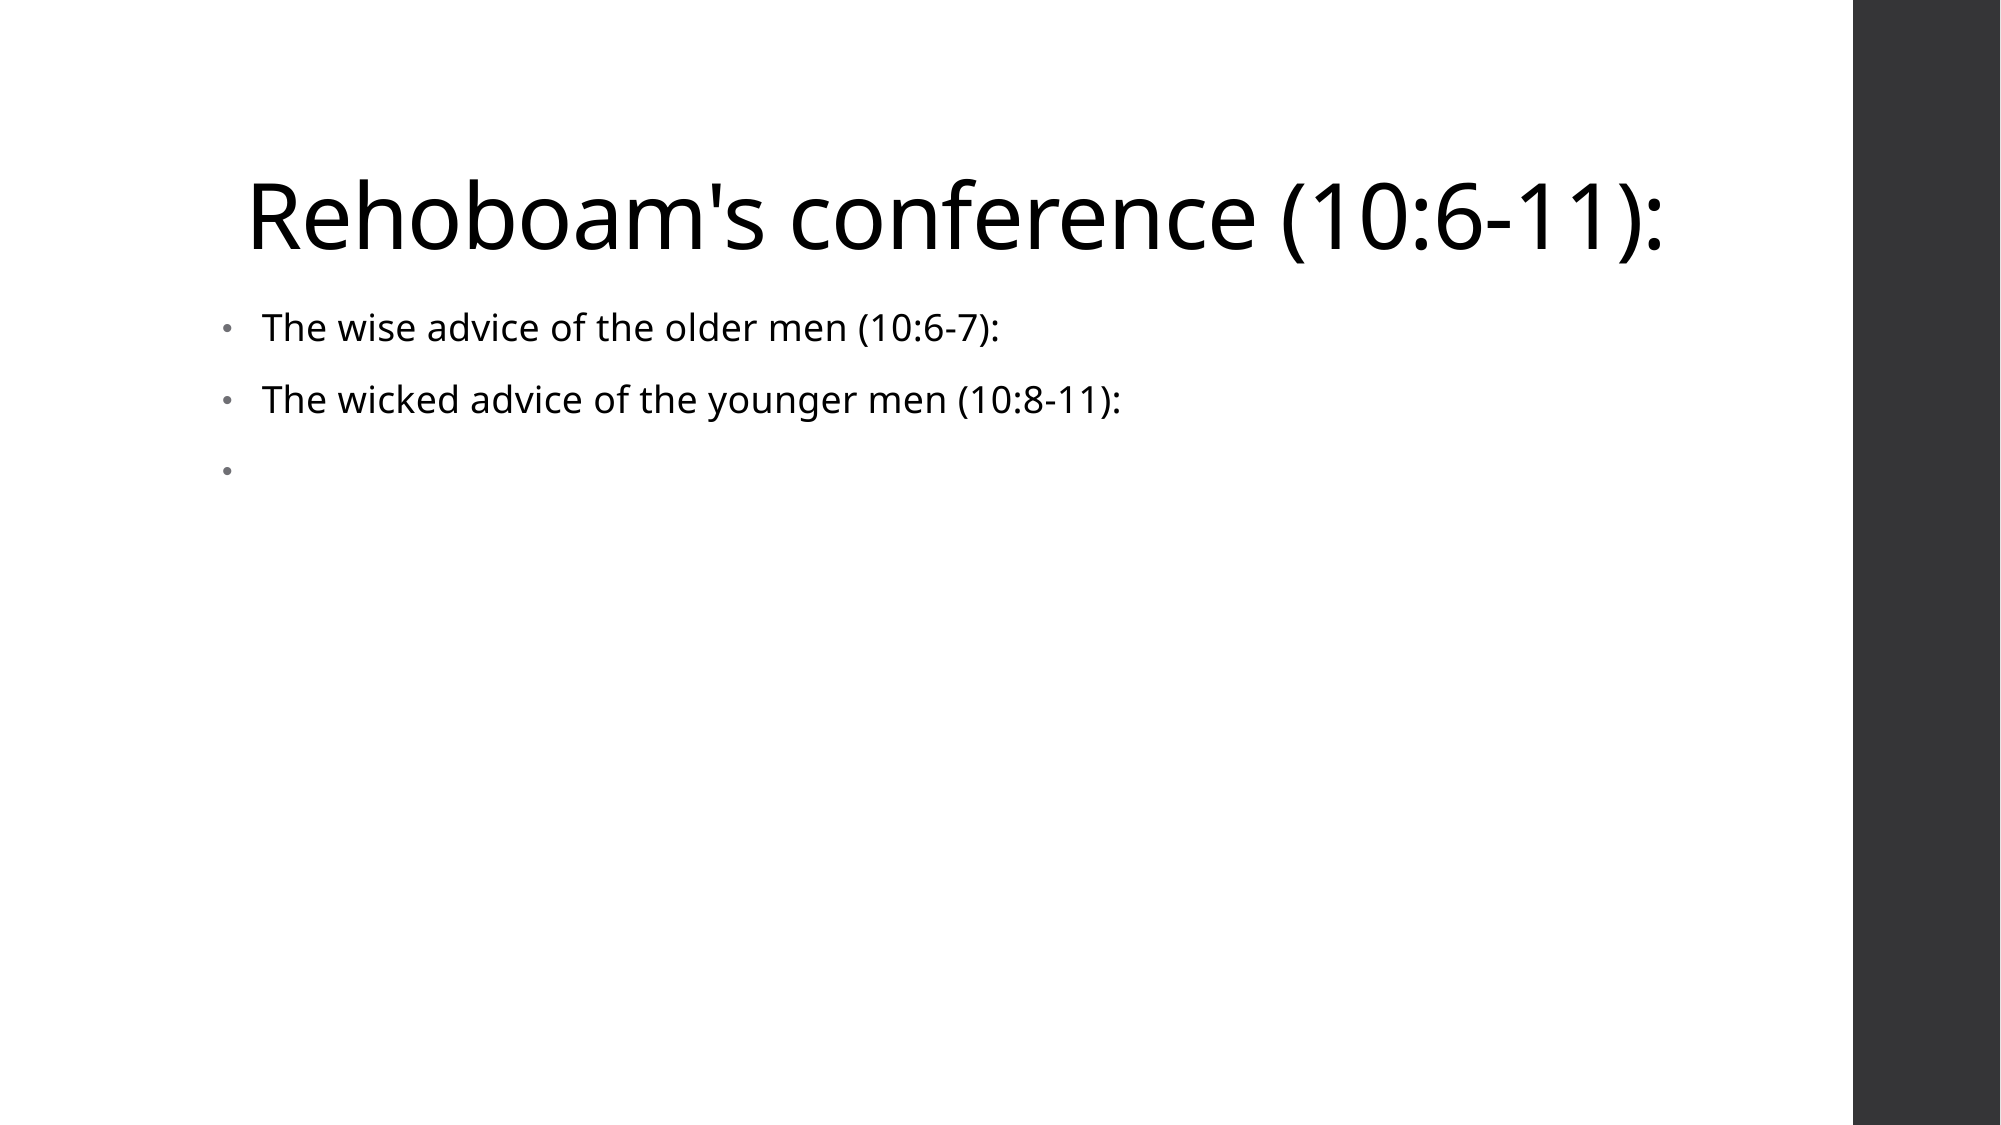

# Rehoboam's conference (10:6-11):
 The wise advice of the older men (10:6-7):
 The wicked advice of the younger men (10:8-11):